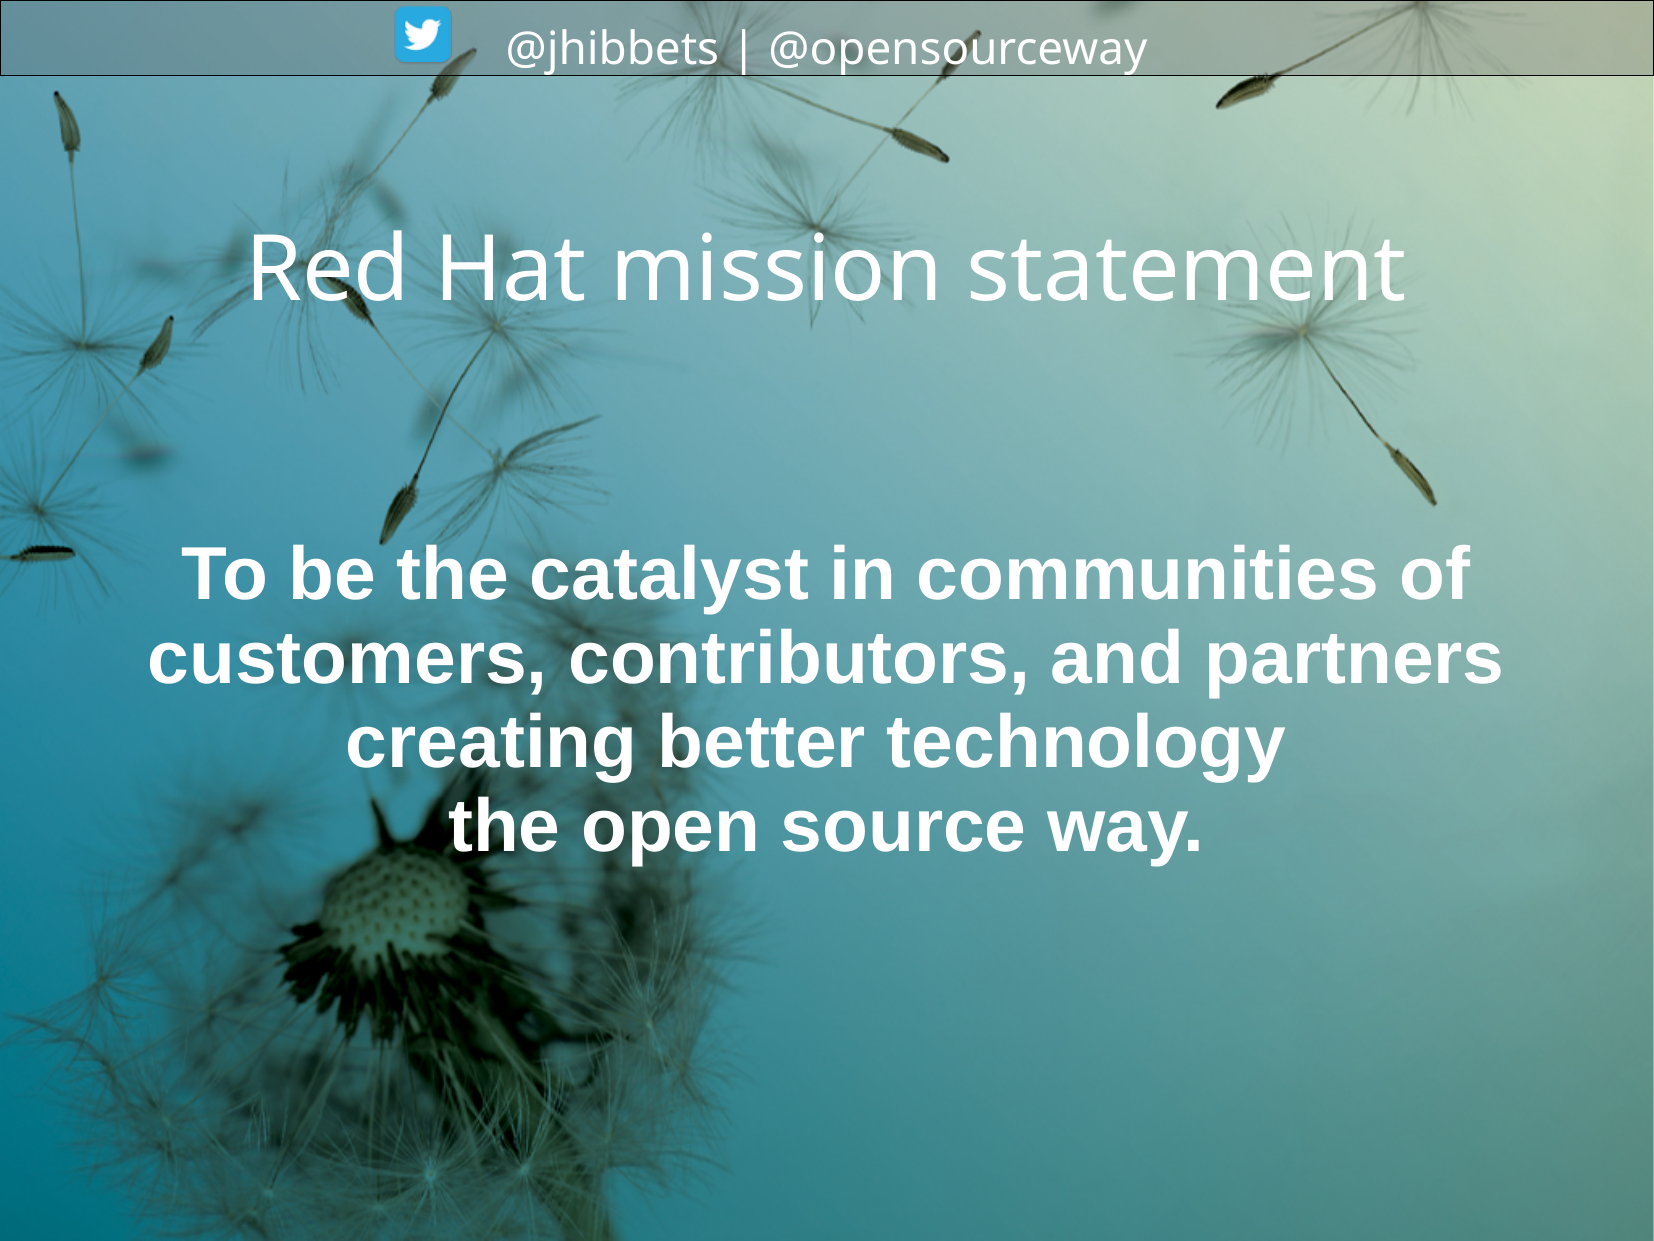

# Red Hat mission statement
To be the catalyst in communities of customers, contributors, and partners creating better technology
the open source way.